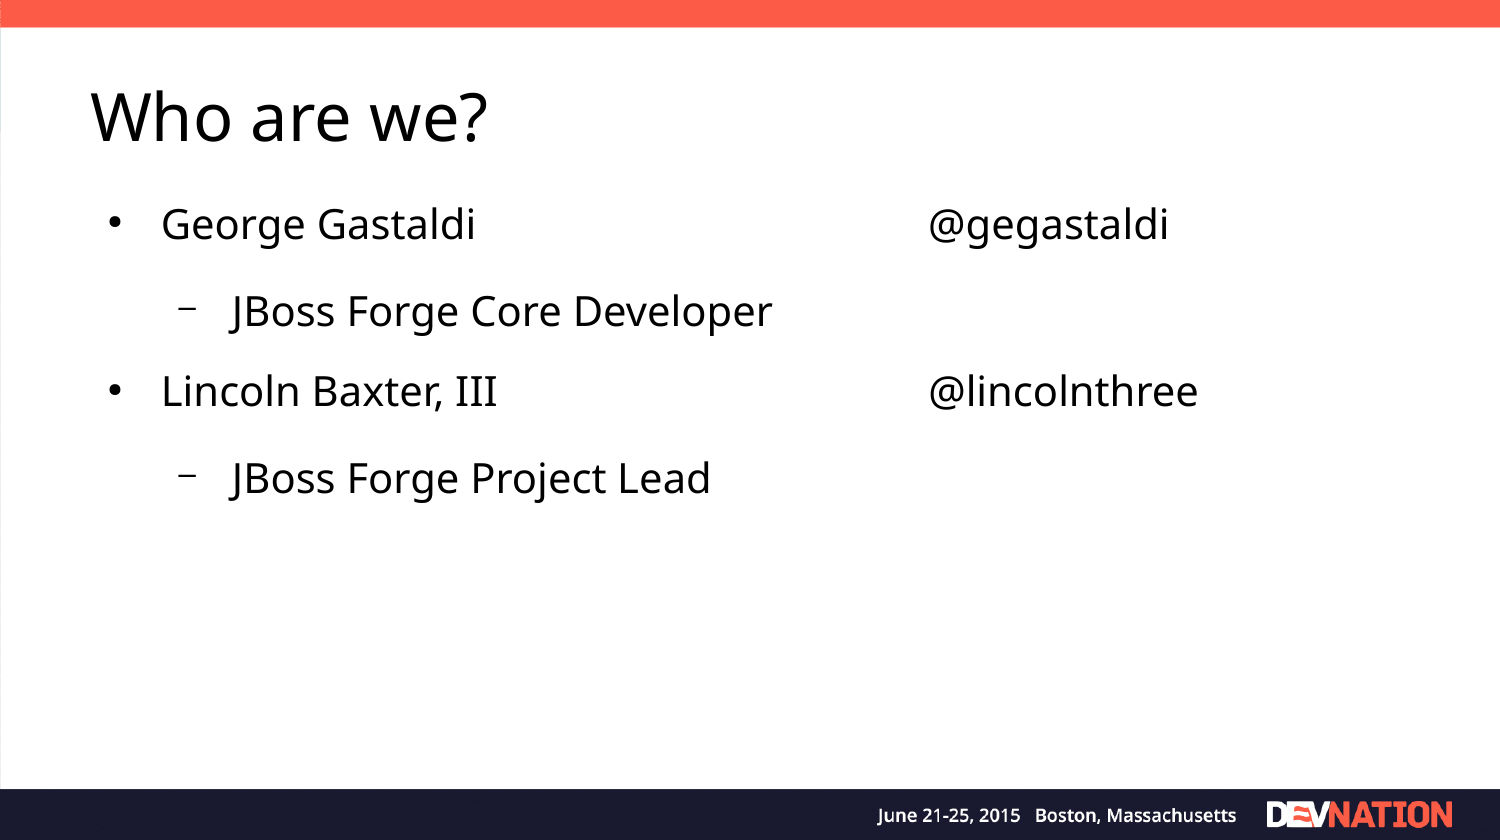

# Who are we?
George Gastaldi @gegastaldi
JBoss Forge Core Developer
Lincoln Baxter, III @lincolnthree
JBoss Forge Project Lead